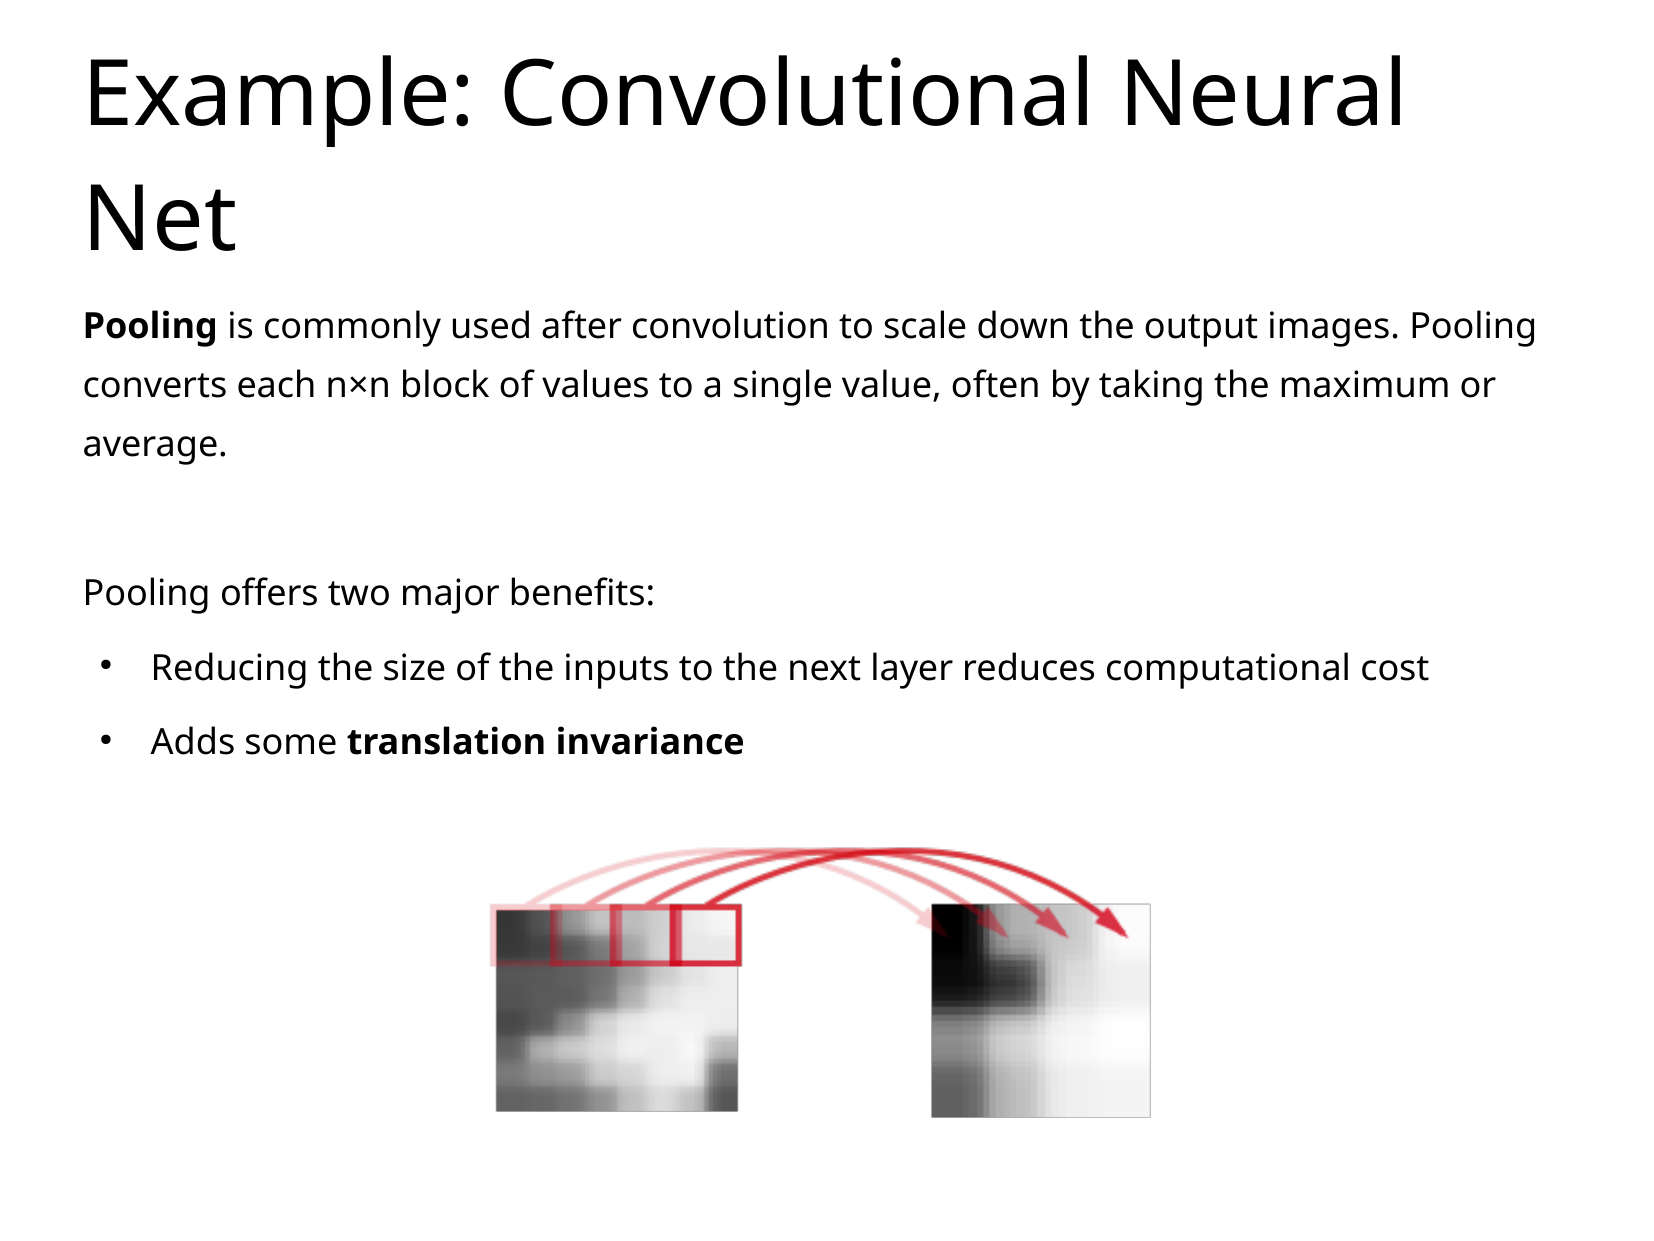

# Example: Convolutional Neural Net
Pooling is commonly used after convolution to scale down the output images. Pooling converts each n×n block of values to a single value, often by taking the maximum or average.
Pooling offers two major benefits:
Reducing the size of the inputs to the next layer reduces computational cost
Adds some translation invariance